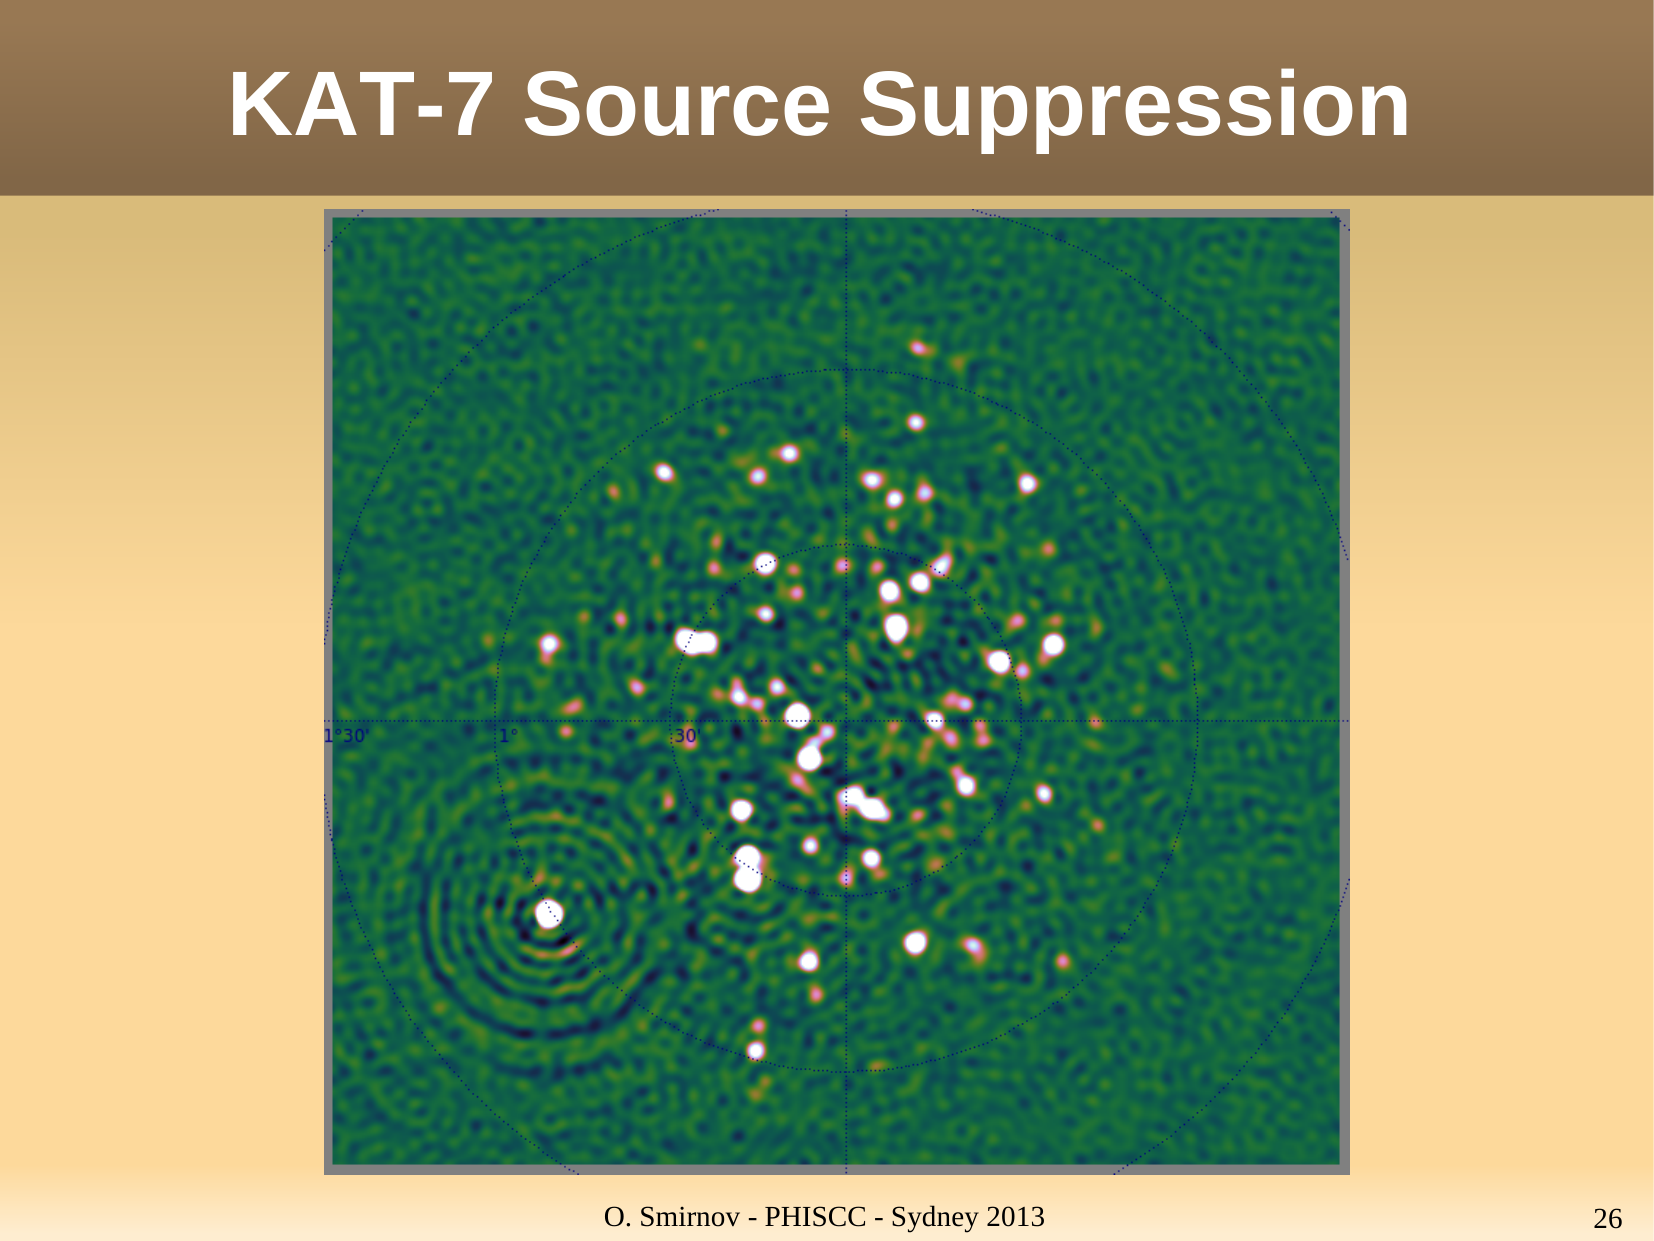

# KAT-7 Source Suppression
O. Smirnov - PHISCC - Sydney 2013
26